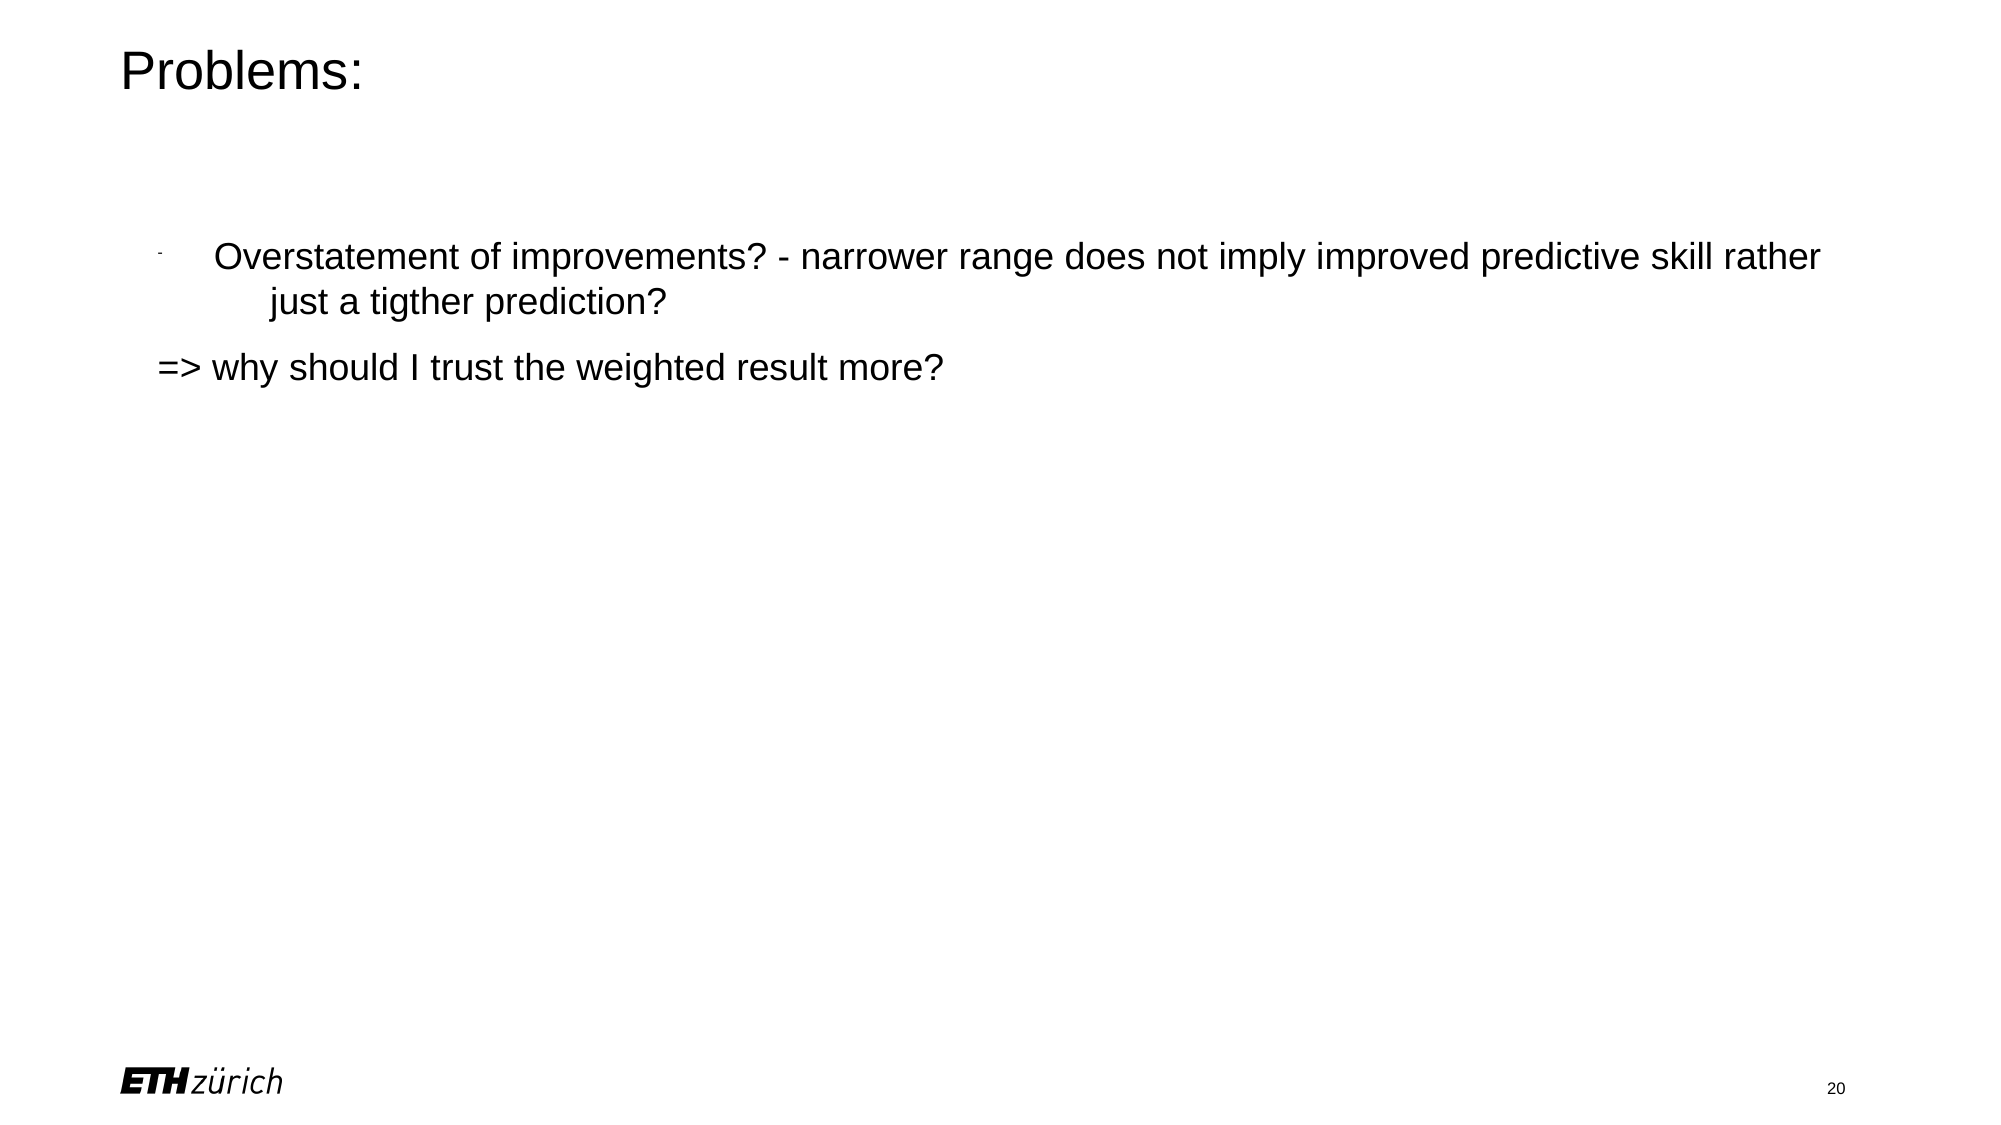

# Problems:
Overstatement of improvements? - narrower range does not imply improved predictive skill rather just a tigther prediction?
=> why should I trust the weighted result more?